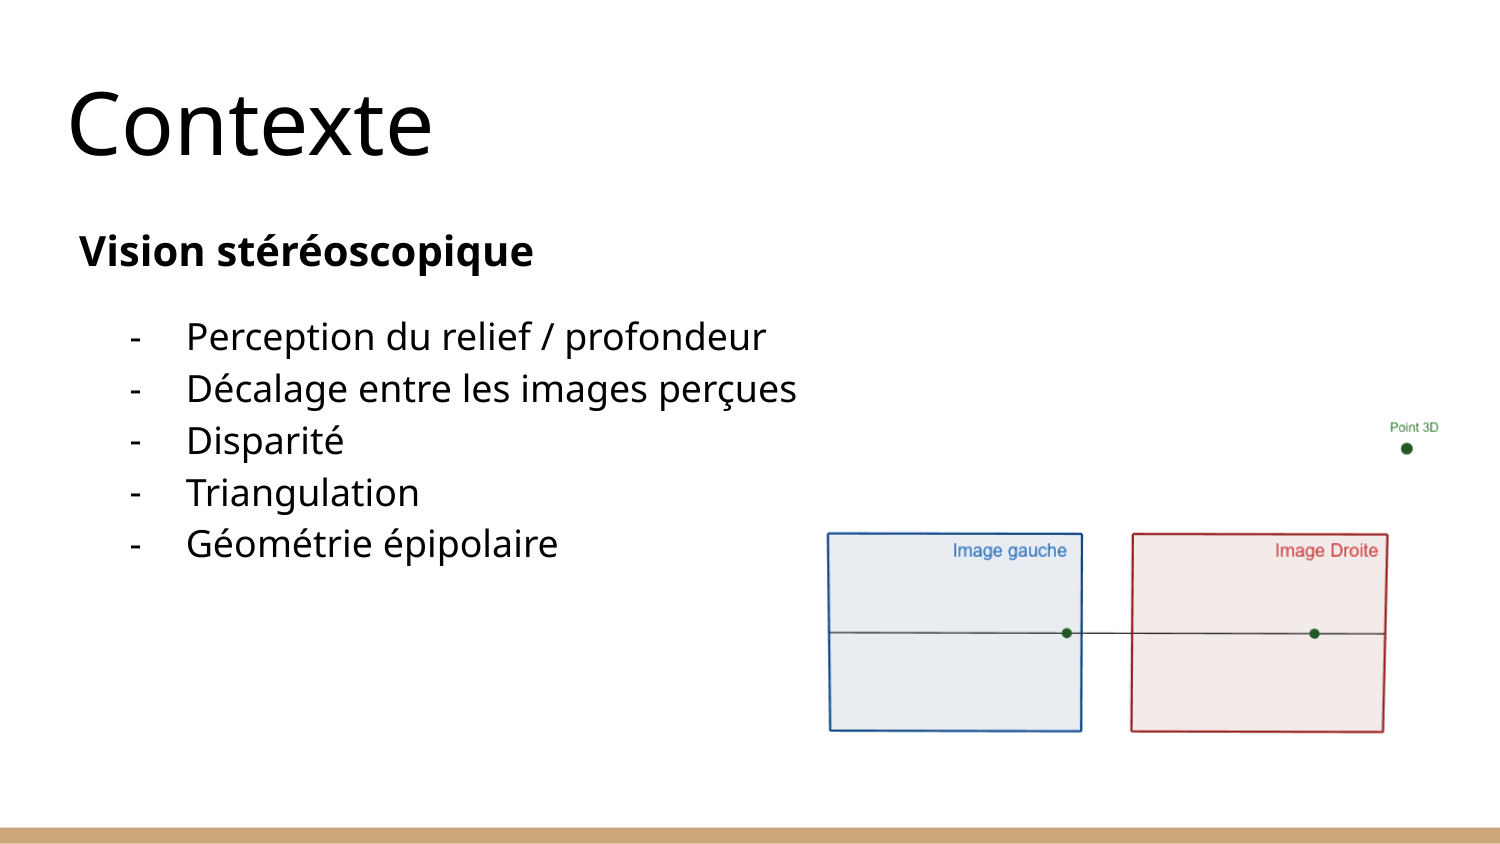

# Contexte
Vision stéréoscopique
Perception du relief / profondeur
Décalage entre les images perçues
Disparité
Triangulation
Géométrie épipolaire